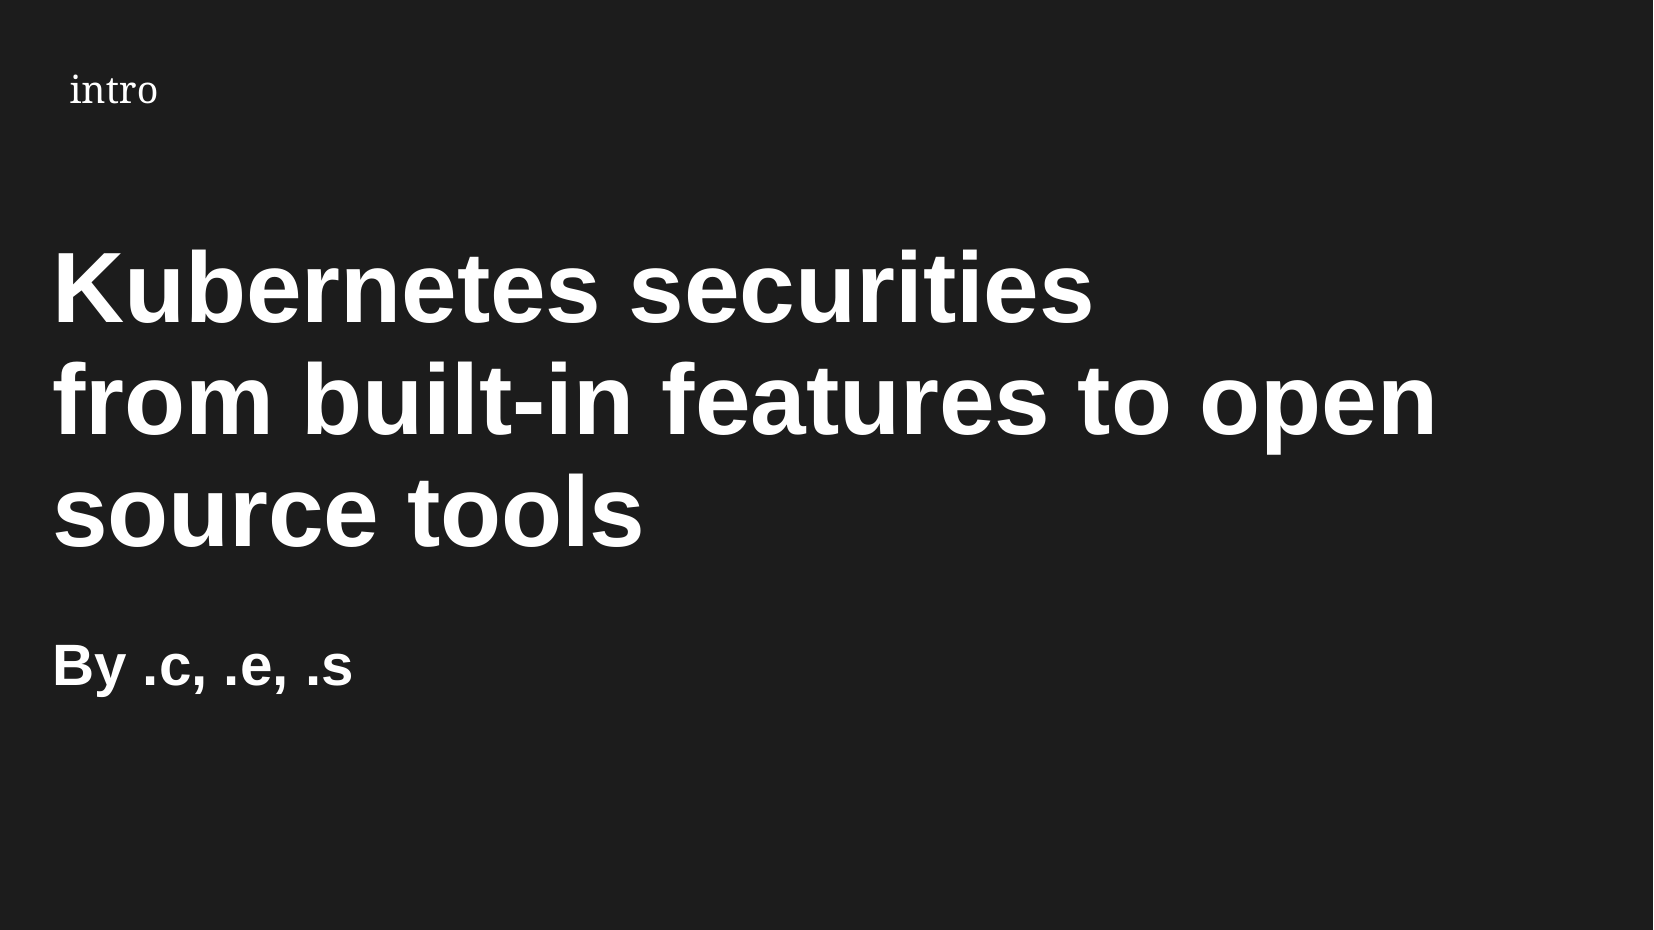

intro
Kubernetes securities
from built-in features to open source tools
By .c, .e, .s